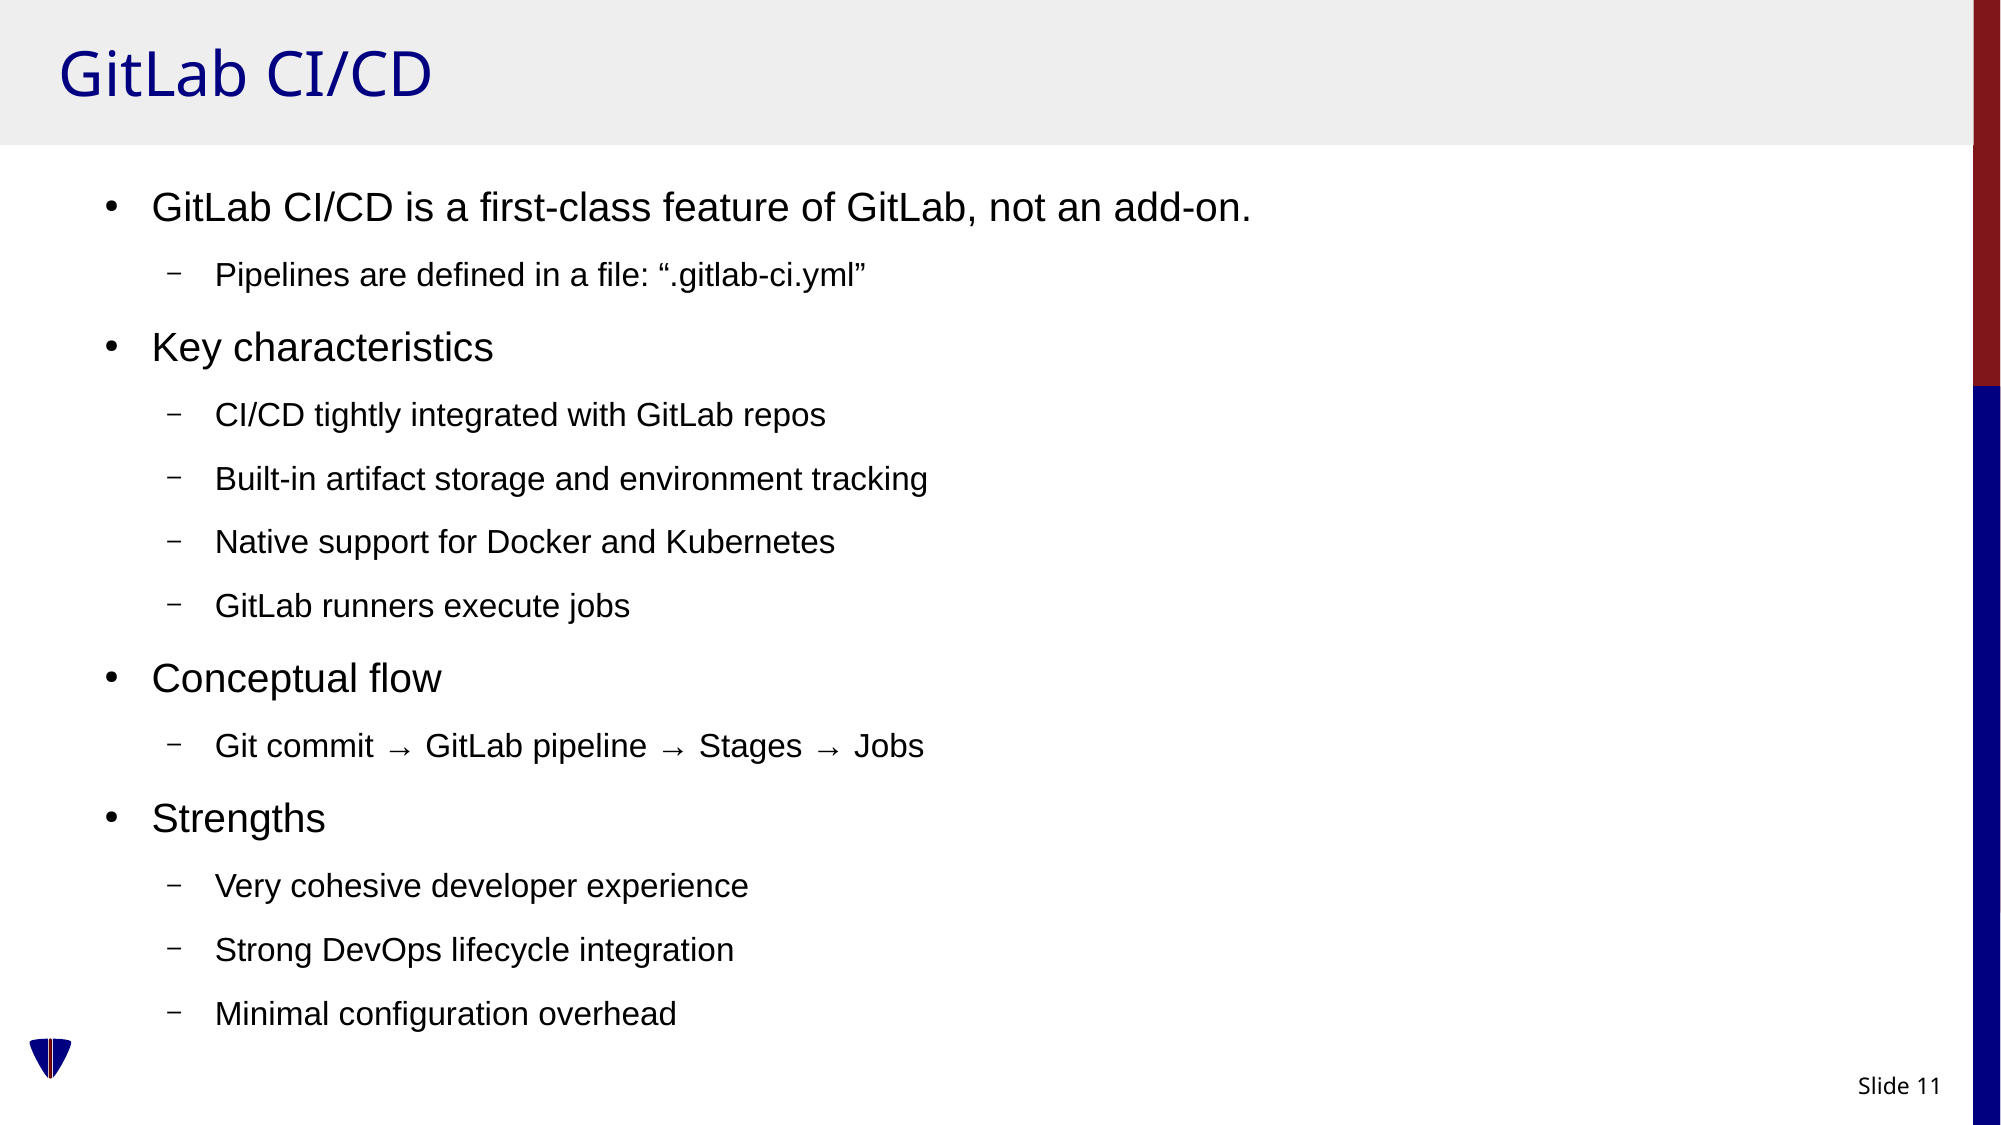

# GitLab CI/CD
GitLab CI/CD is a first-class feature of GitLab, not an add-on.
Pipelines are defined in a file: “.gitlab-ci.yml”
Key characteristics
CI/CD tightly integrated with GitLab repos
Built-in artifact storage and environment tracking
Native support for Docker and Kubernetes
GitLab runners execute jobs
Conceptual flow
Git commit → GitLab pipeline → Stages → Jobs
Strengths
Very cohesive developer experience
Strong DevOps lifecycle integration
Minimal configuration overhead